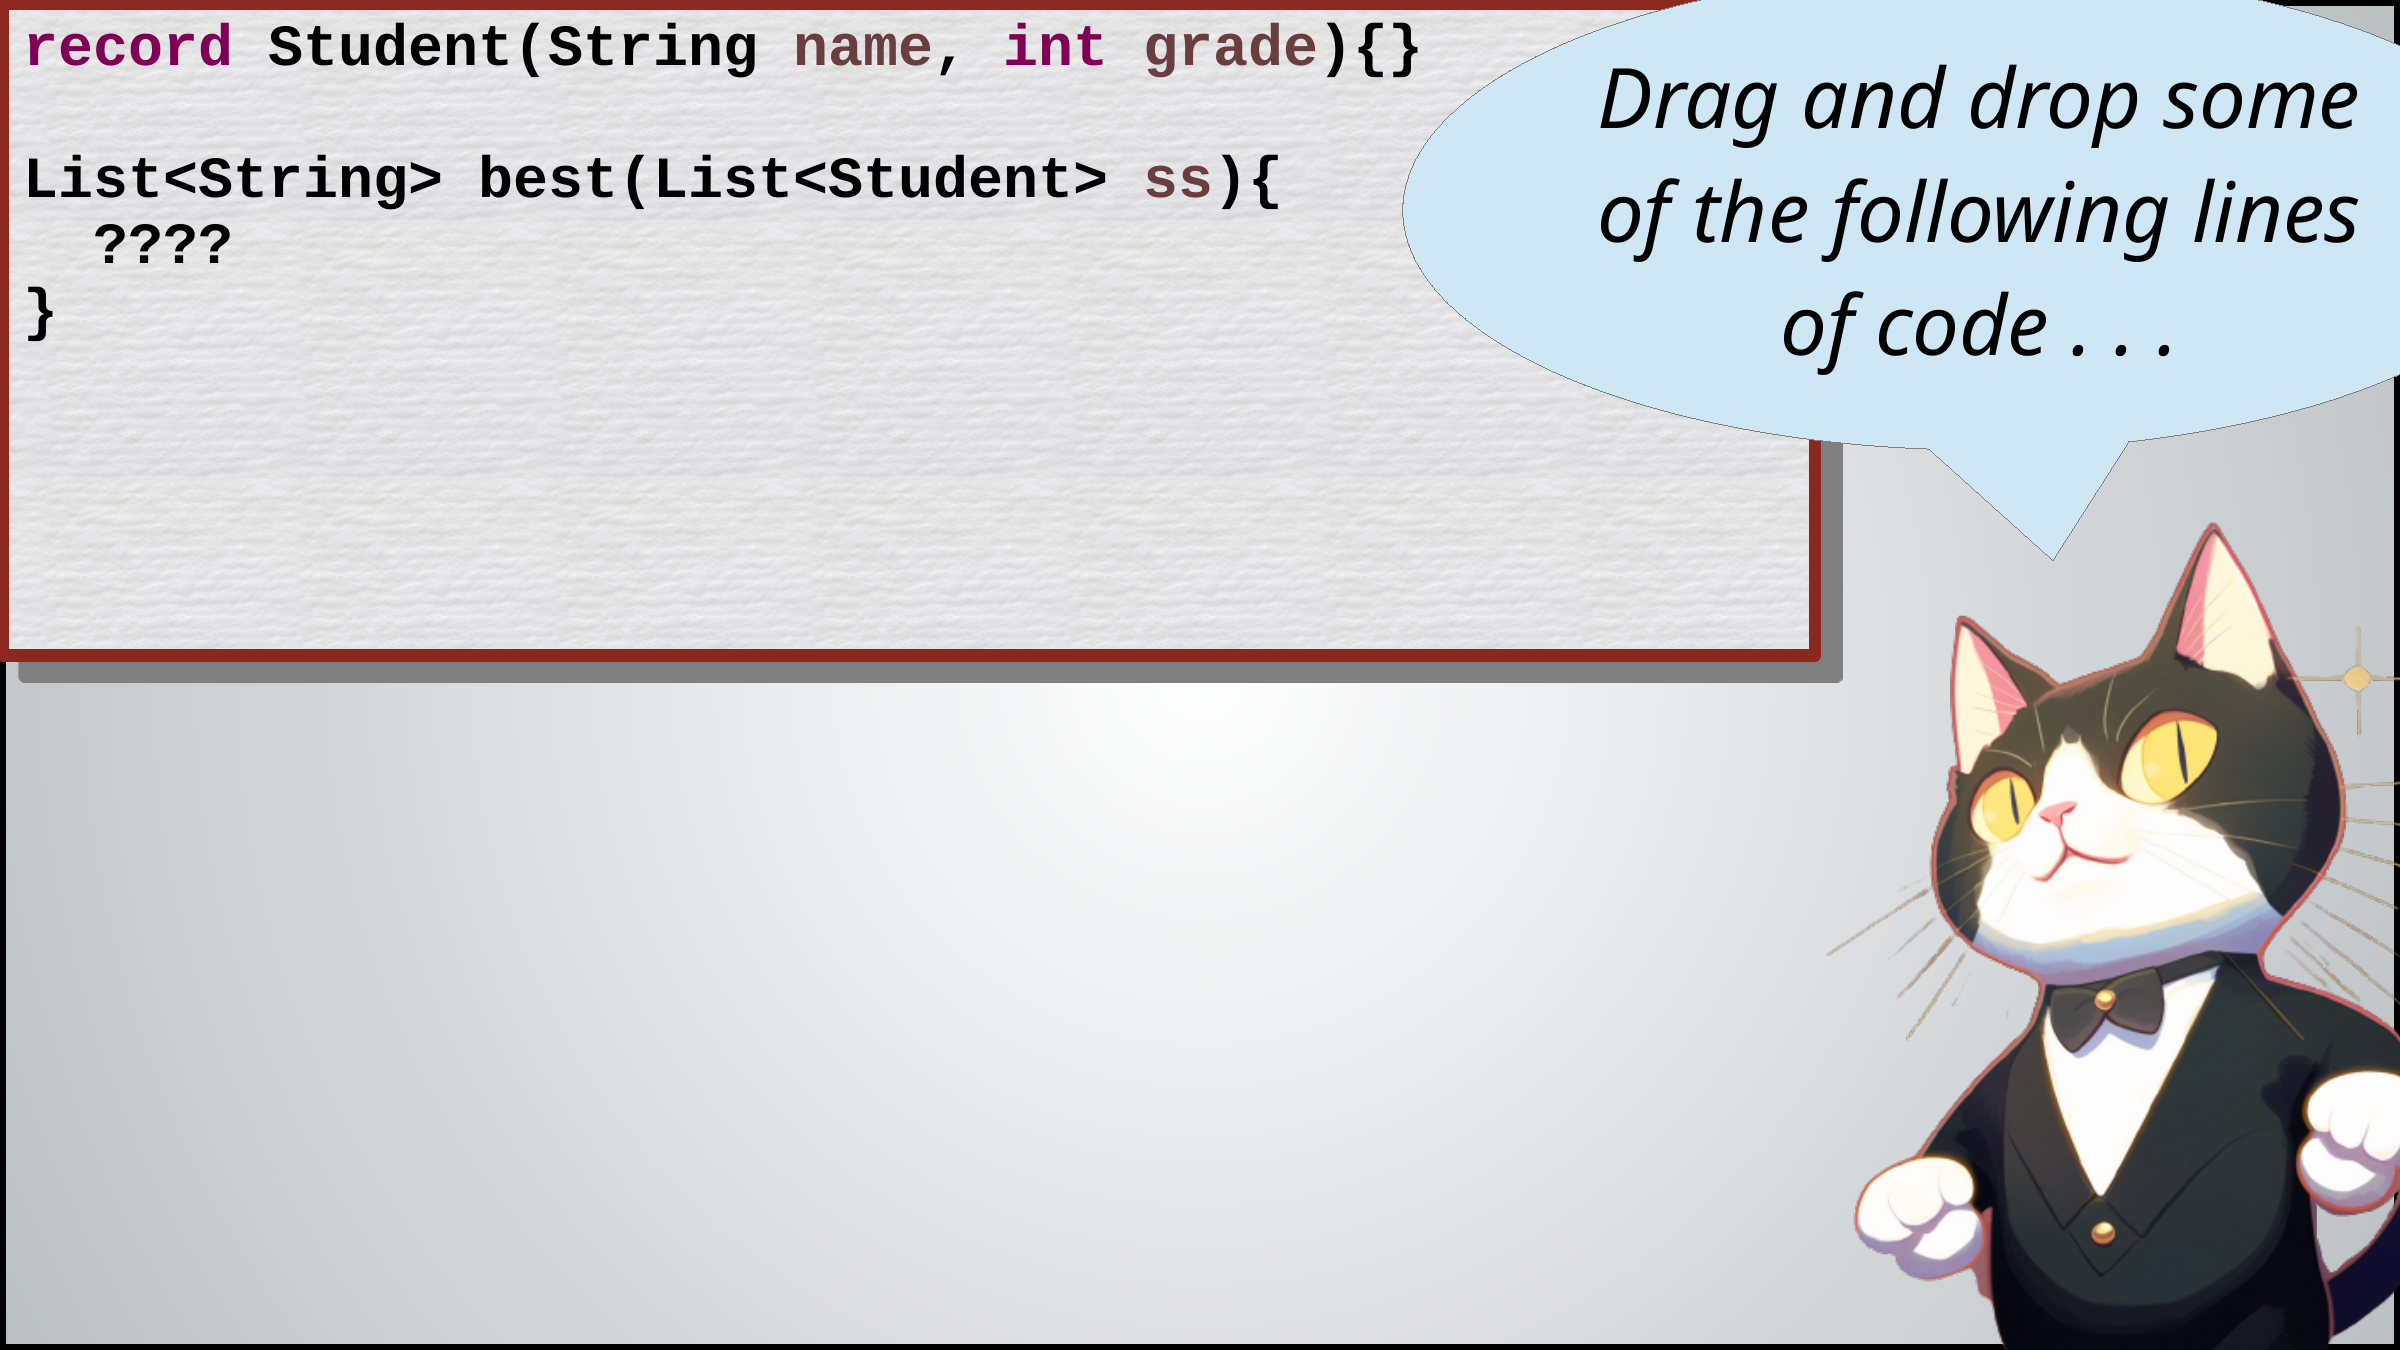

Drag and drop some of the following lines of code . . .
record Student(String name, int grade){}
List<String> best(List<Student> ss){
 ????
}